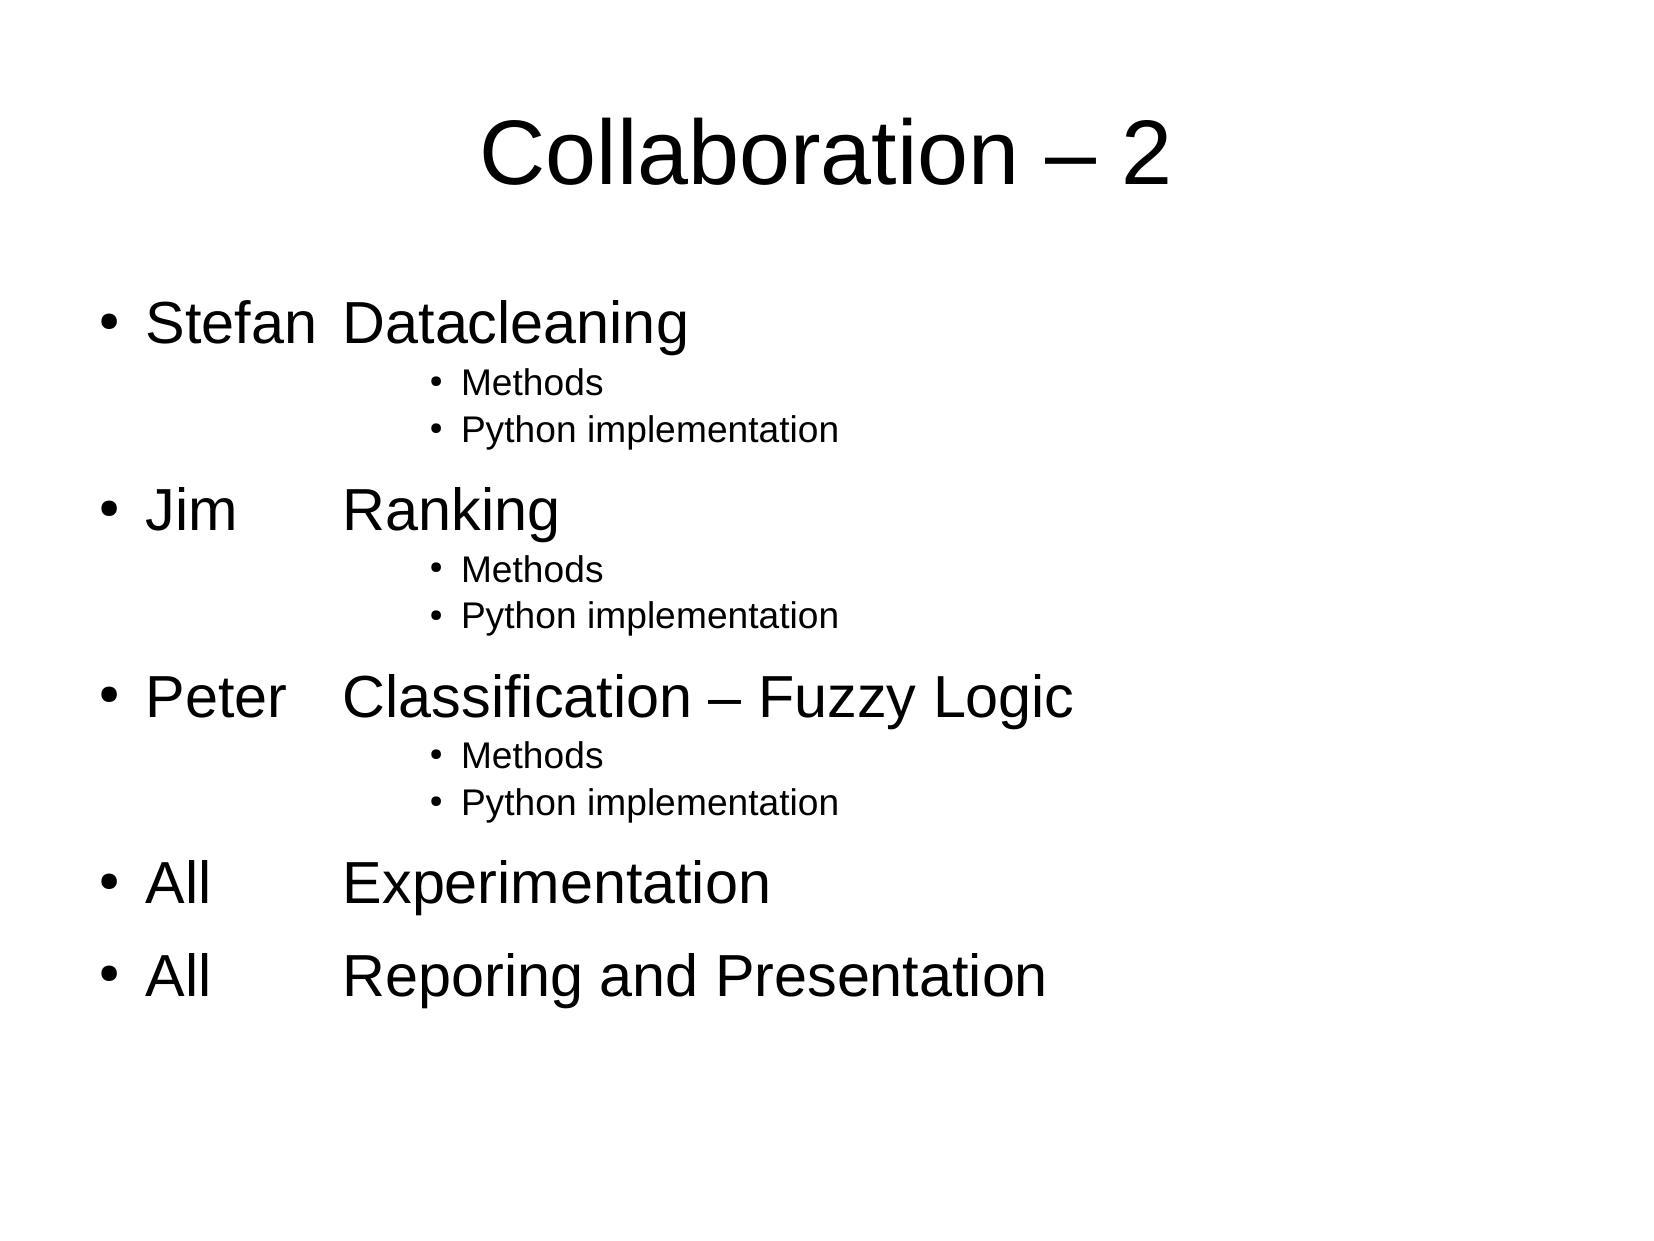

# Collaboration – 2
Stefan		Datacleaning
Methods
Python implementation
Jim			Ranking
Methods
Python implementation
Peter		Classification – Fuzzy Logic
Methods
Python implementation
All			Experimentation
All			Reporing and Presentation